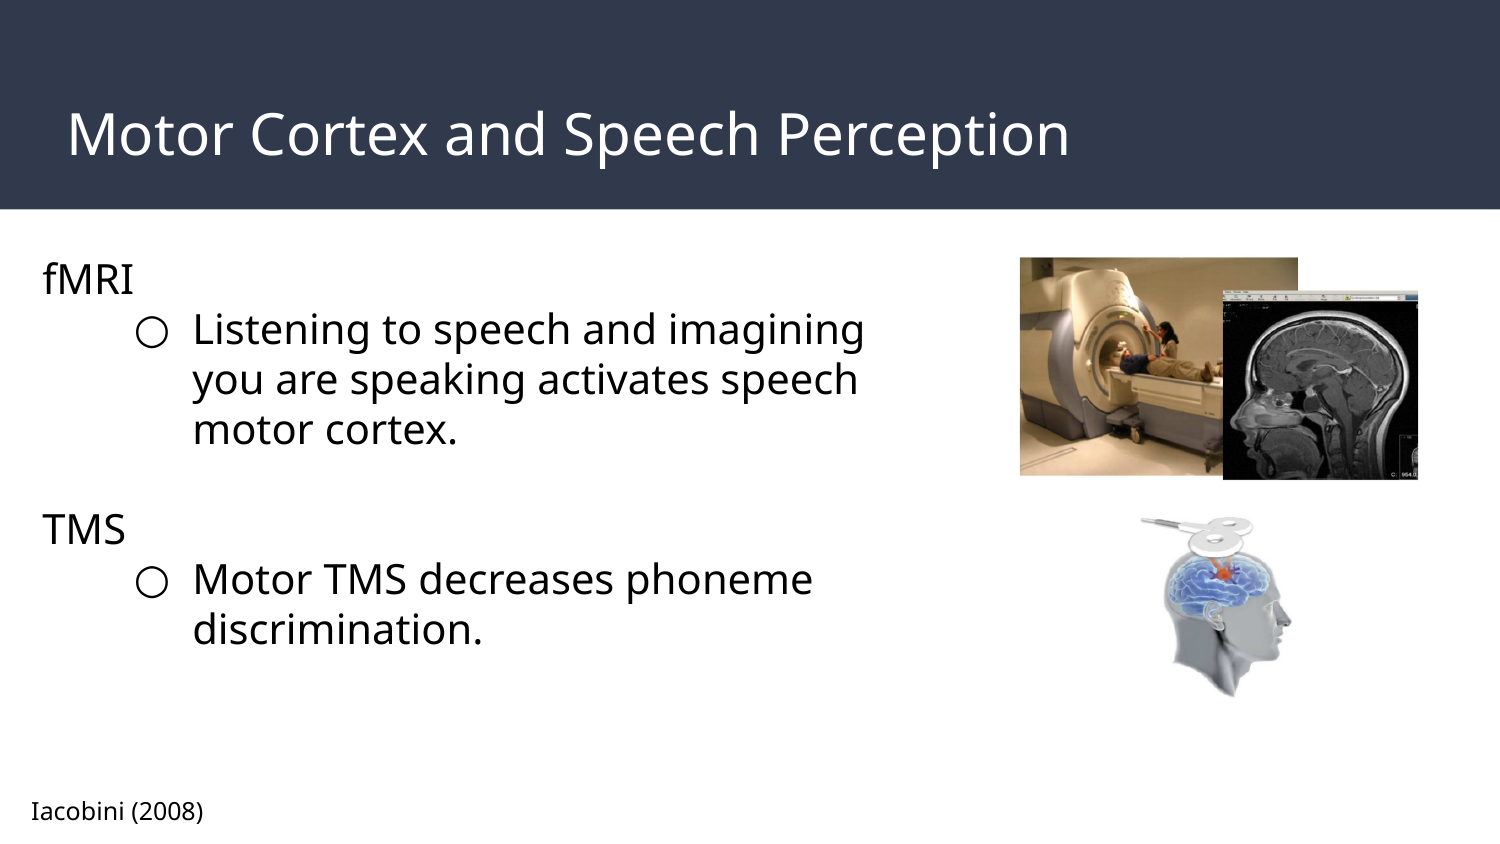

# Motor Cortex and Speech Perception
fMRI
Listening to speech and imagining you are speaking activates speech motor cortex.
TMS
Motor TMS decreases phoneme discrimination.
Iacobini (2008)